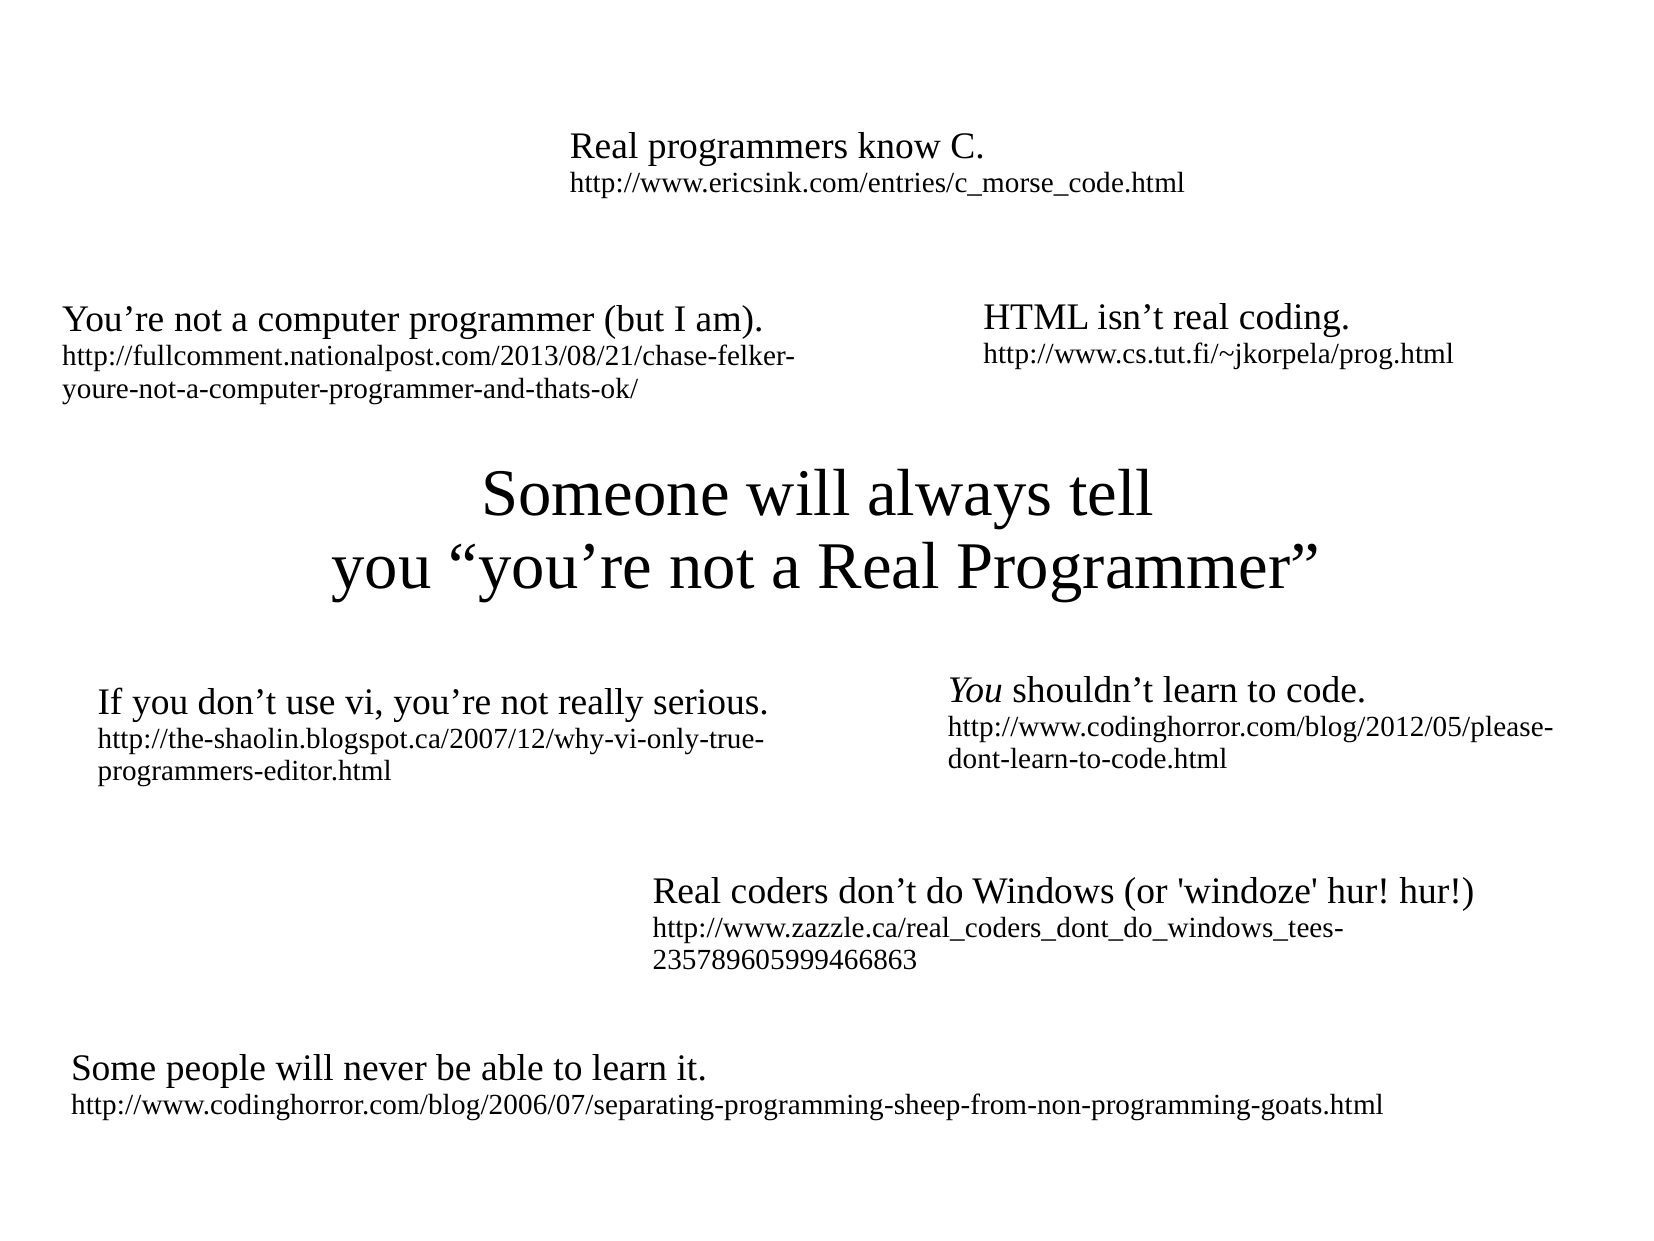

# Someone will always tell
you “you’re not a Real Programmer”
Real programmers know C.
http://www.ericsink.com/entries/c_morse_code.html
HTML isn’t real coding.
http://www.cs.tut.fi/~jkorpela/prog.html
You’re not a computer programmer (but I am).
http://fullcomment.nationalpost.com/2013/08/21/chase-felker-youre-not-a-computer-programmer-and-thats-ok/
You shouldn’t learn to code.
http://www.codinghorror.com/blog/2012/05/please-dont-learn-to-code.html
If you don’t use vi, you’re not really serious.
http://the-shaolin.blogspot.ca/2007/12/why-vi-only-true-programmers-editor.html
Real coders don’t do Windows (or 'windoze' hur! hur!)
http://www.zazzle.ca/real_coders_dont_do_windows_tees-235789605999466863
Some people will never be able to learn it.
http://www.codinghorror.com/blog/2006/07/separating-programming-sheep-from-non-programming-goats.html